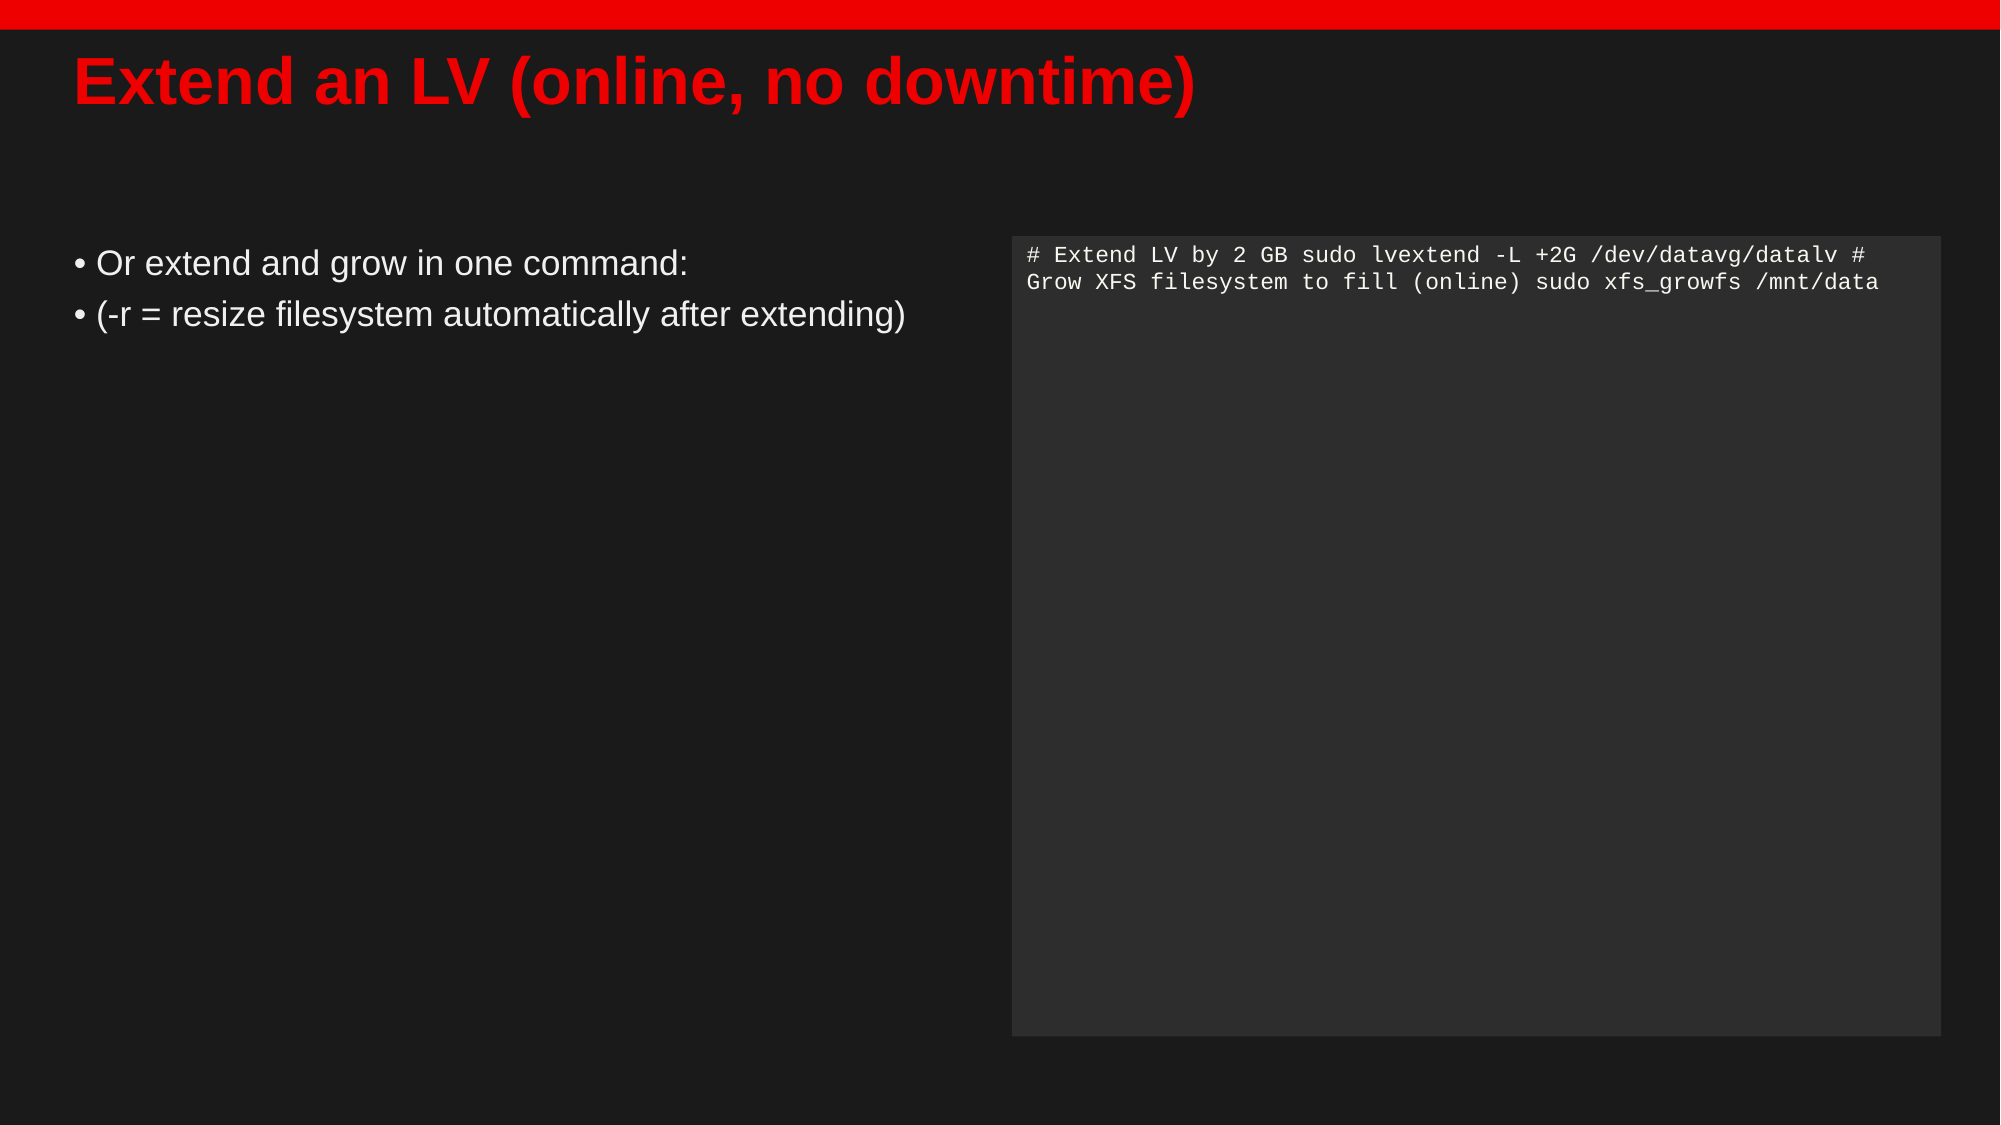

Extend an LV (online, no downtime)
• Or extend and grow in one command:
• (-r = resize filesystem automatically after extending)
# Extend LV by 2 GB sudo lvextend -L +2G /dev/datavg/datalv # Grow XFS filesystem to fill (online) sudo xfs_growfs /mnt/data